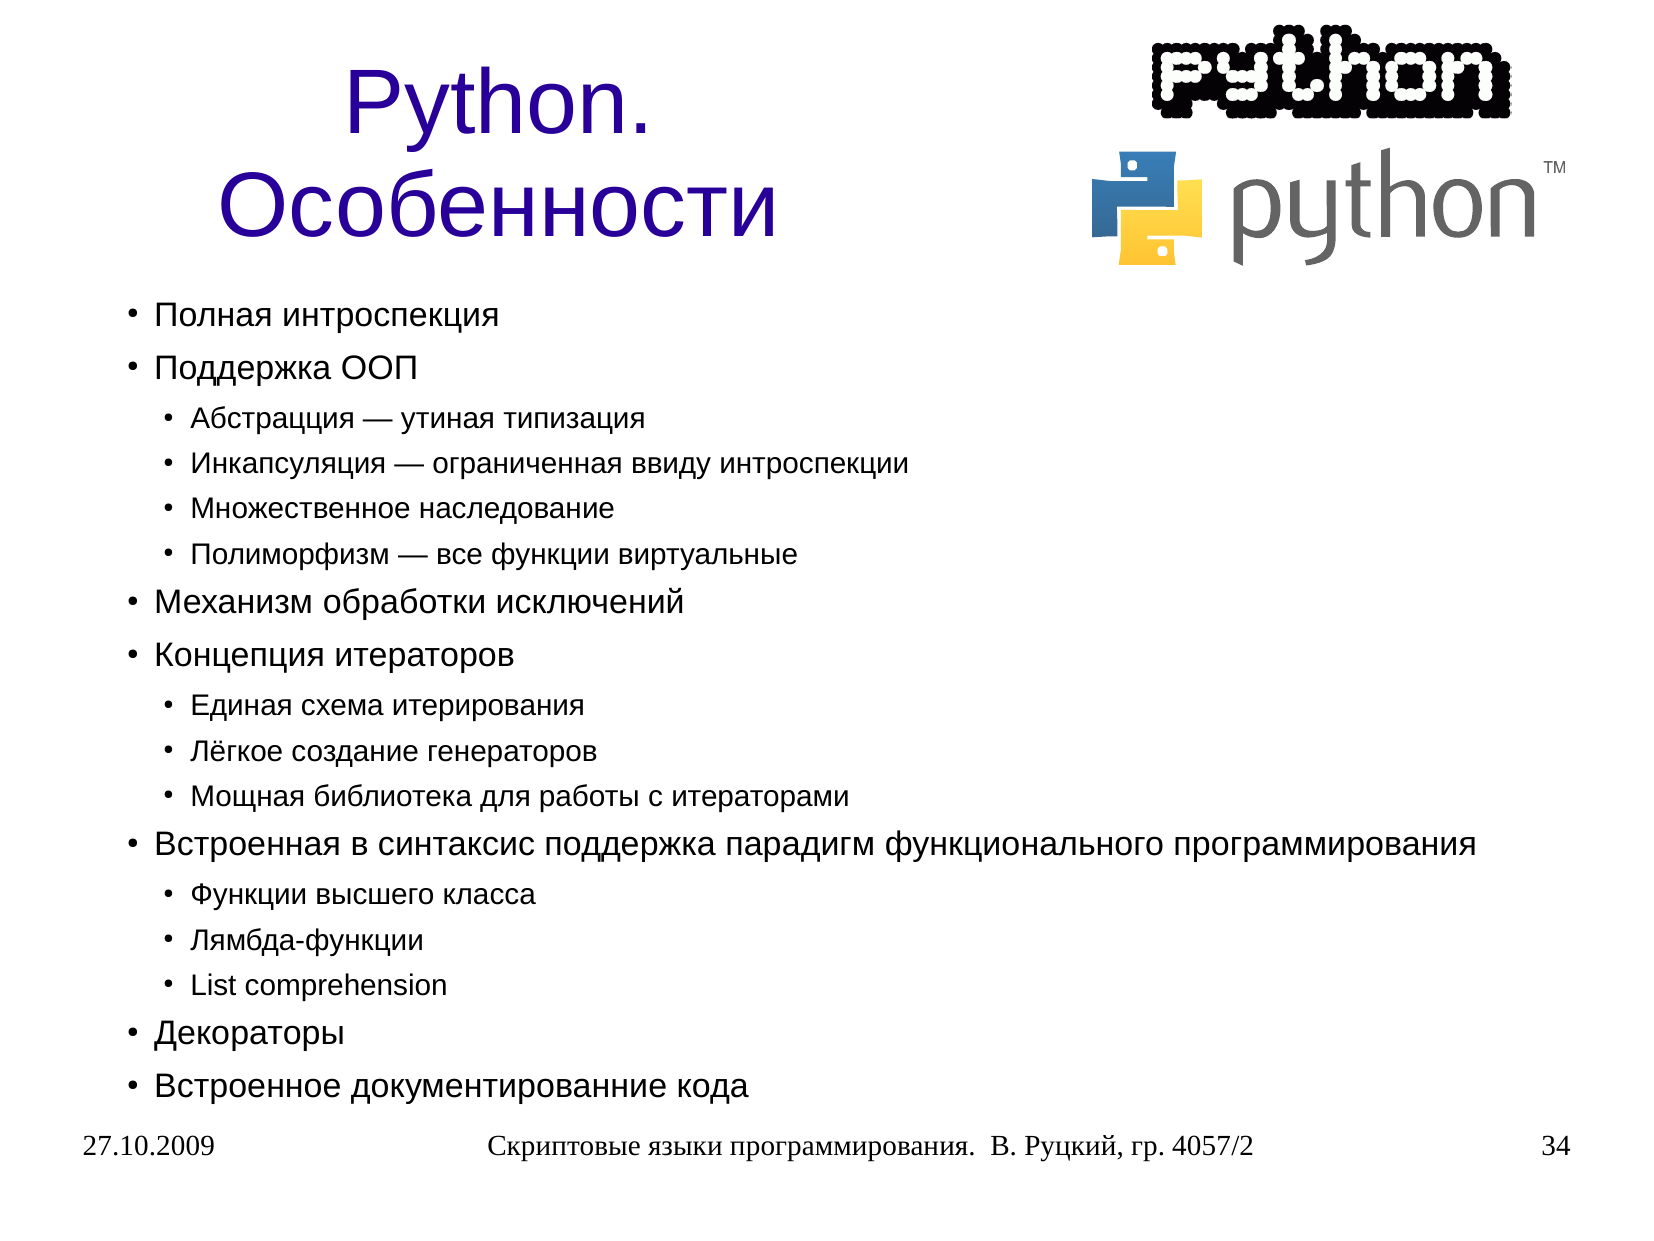

# Python. Особенности
Полная интроспекция
Поддержка ООП
Абстрацция — утиная типизация
Инкапсуляция — ограниченная ввиду интроспекции
Множественное наследование
Полиморфизм — все функции виртуальные
Механизм обработки исключений
Концепция итераторов
Единая схема итерирования
Лёгкое создание генераторов
Мощная библиотека для работы с итераторами
Встроенная в синтаксис поддержка парадигм функционального программирования
Функции высшего класса
Лямбда-функции
List comprehension
Декораторы
Встроенное документированние кода
27.10.2009
Скриптовые языки программирования. В. Руцкий, гр. 4057/2
34